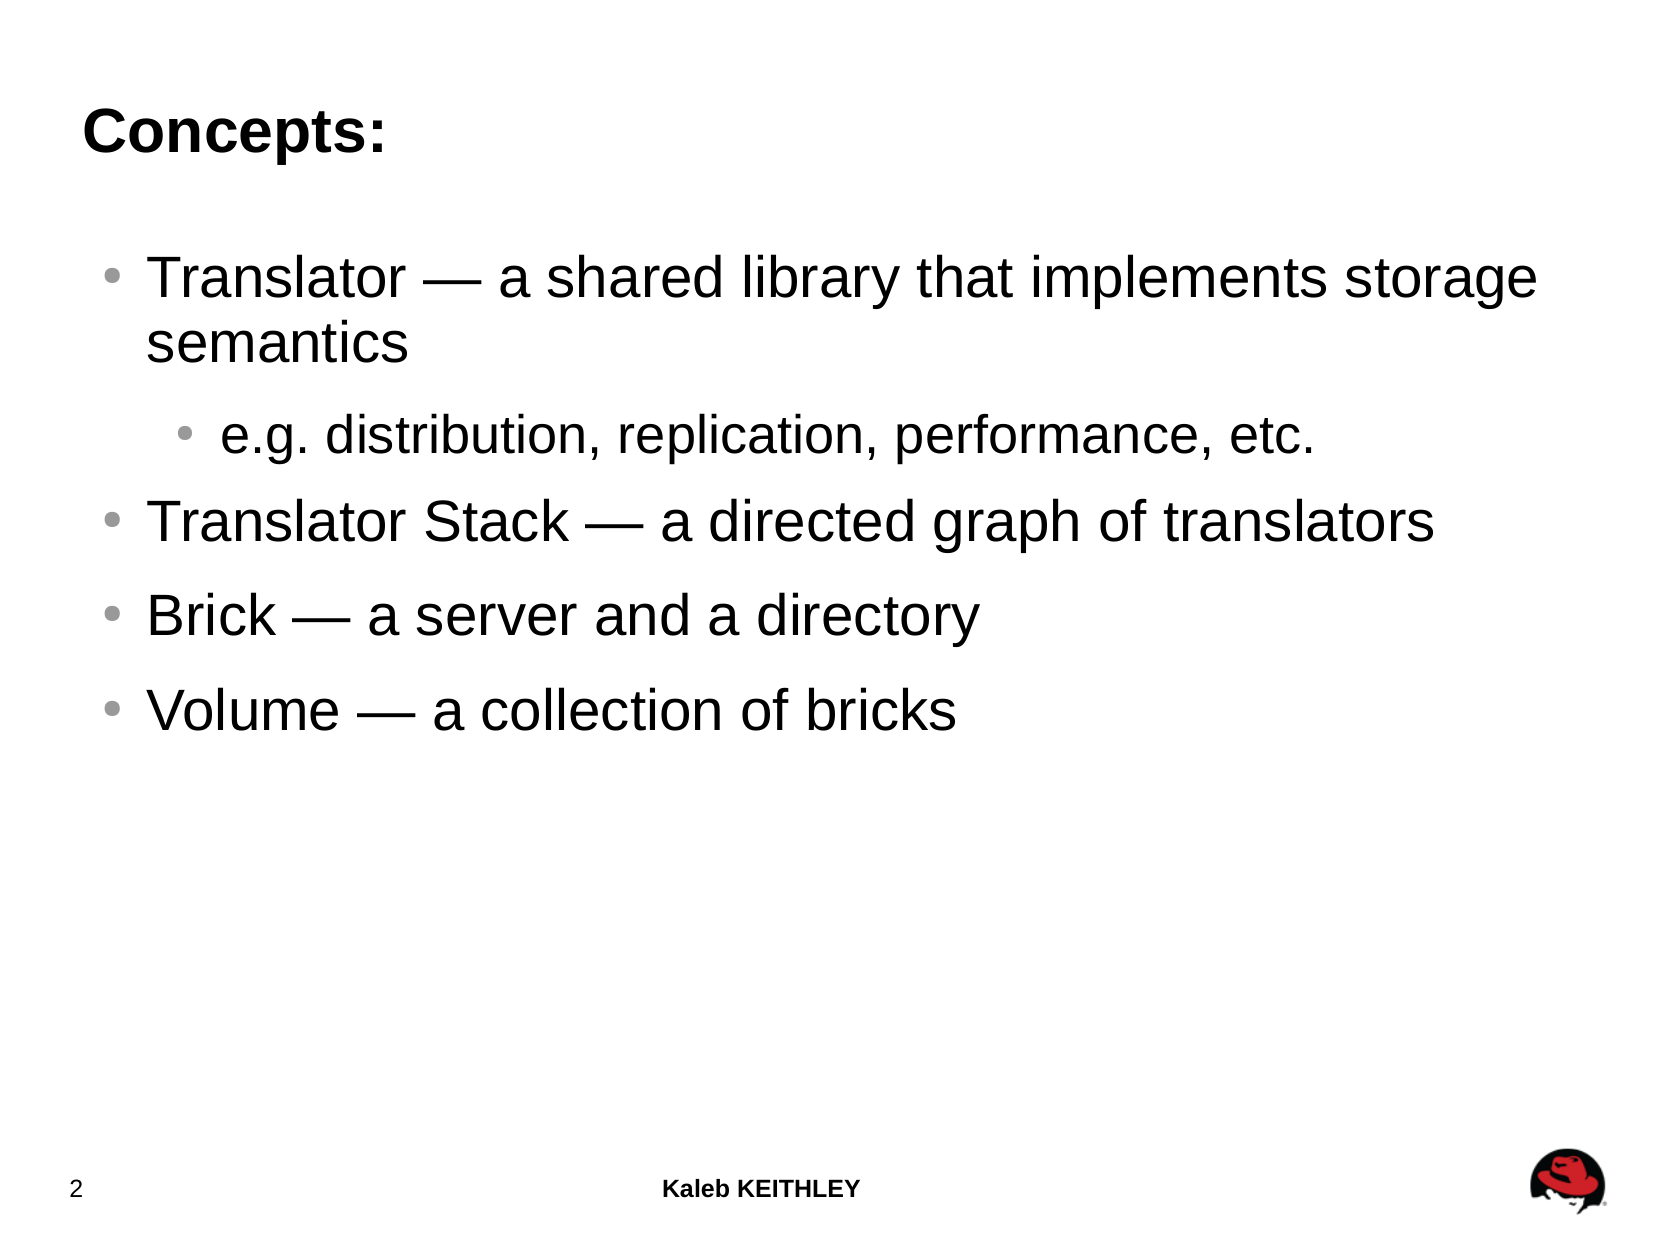

Concepts:
# Translator — a shared library that implements storage semantics
e.g. distribution, replication, performance, etc.
Translator Stack — a directed graph of translators
Brick — a server and a directory
Volume — a collection of bricks